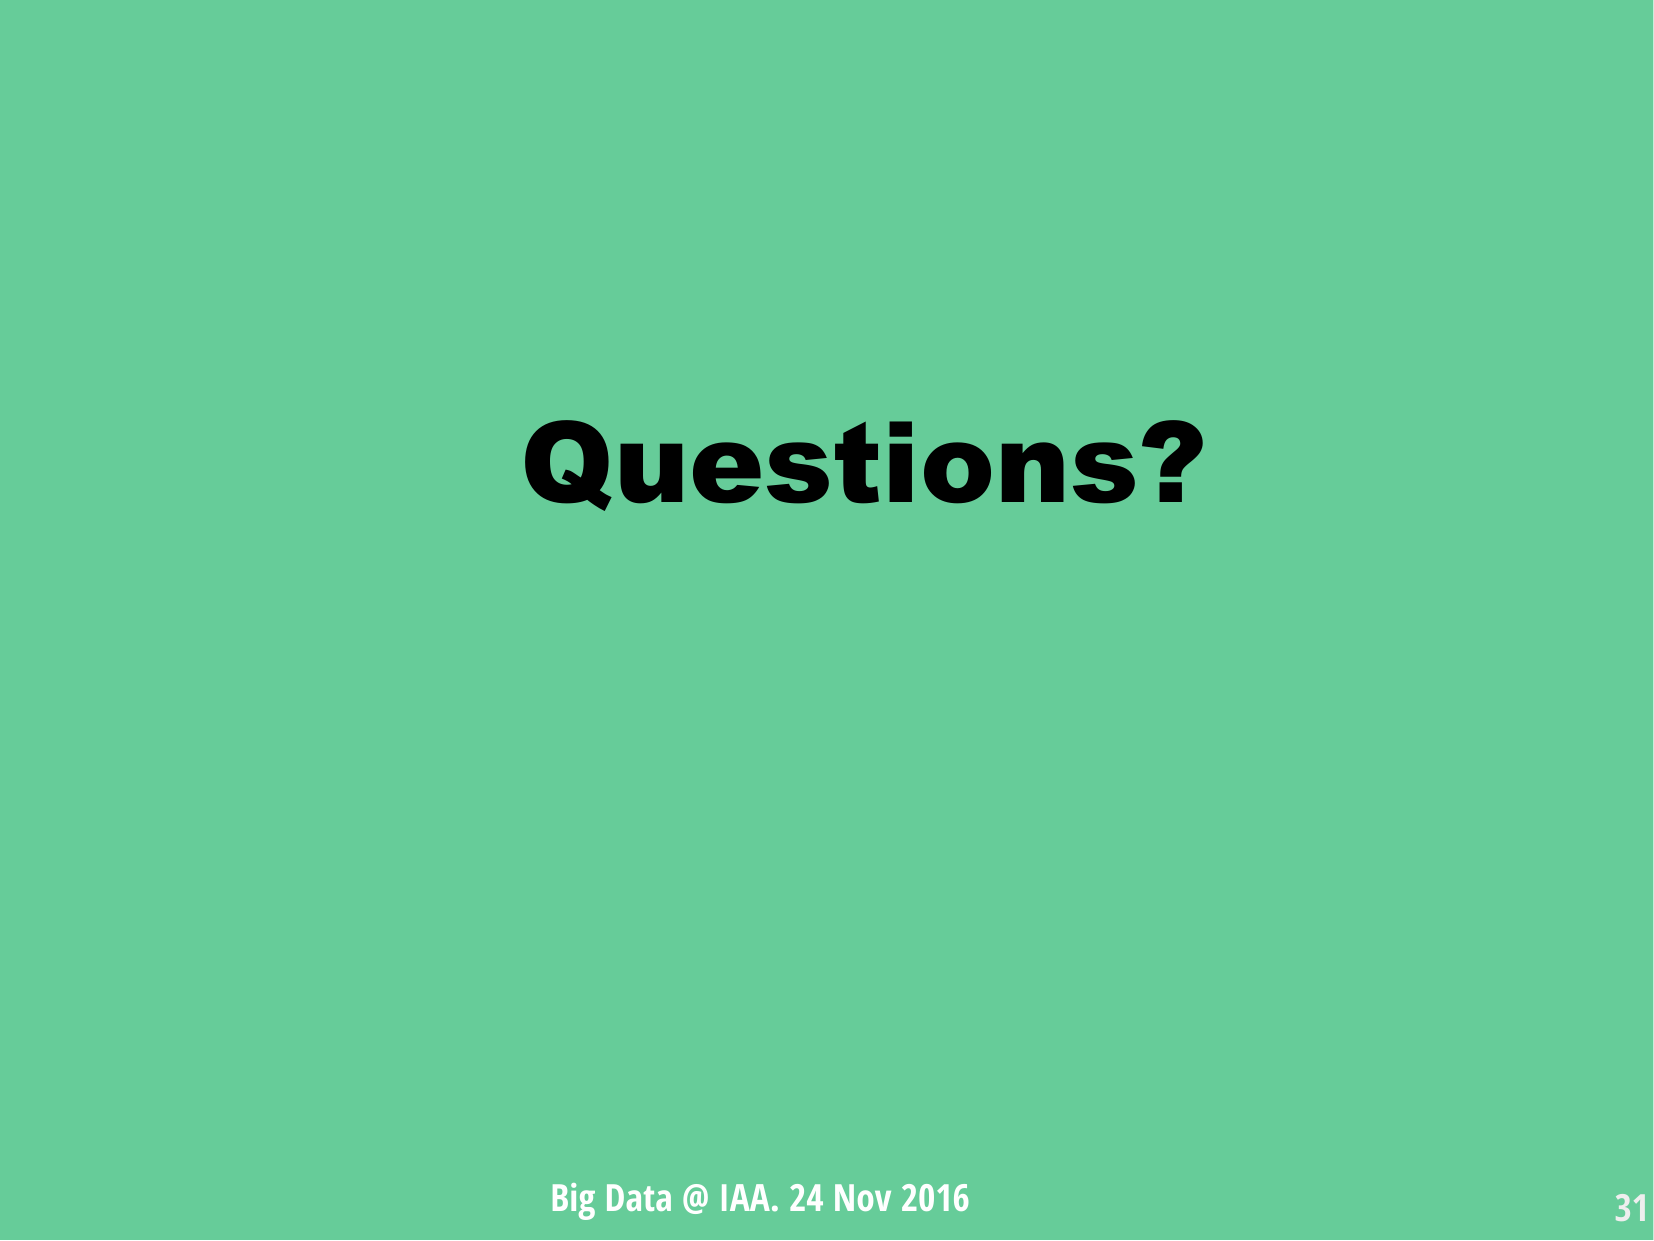

# Questions?
Big Data @ IAA. 24 Nov 2016
31